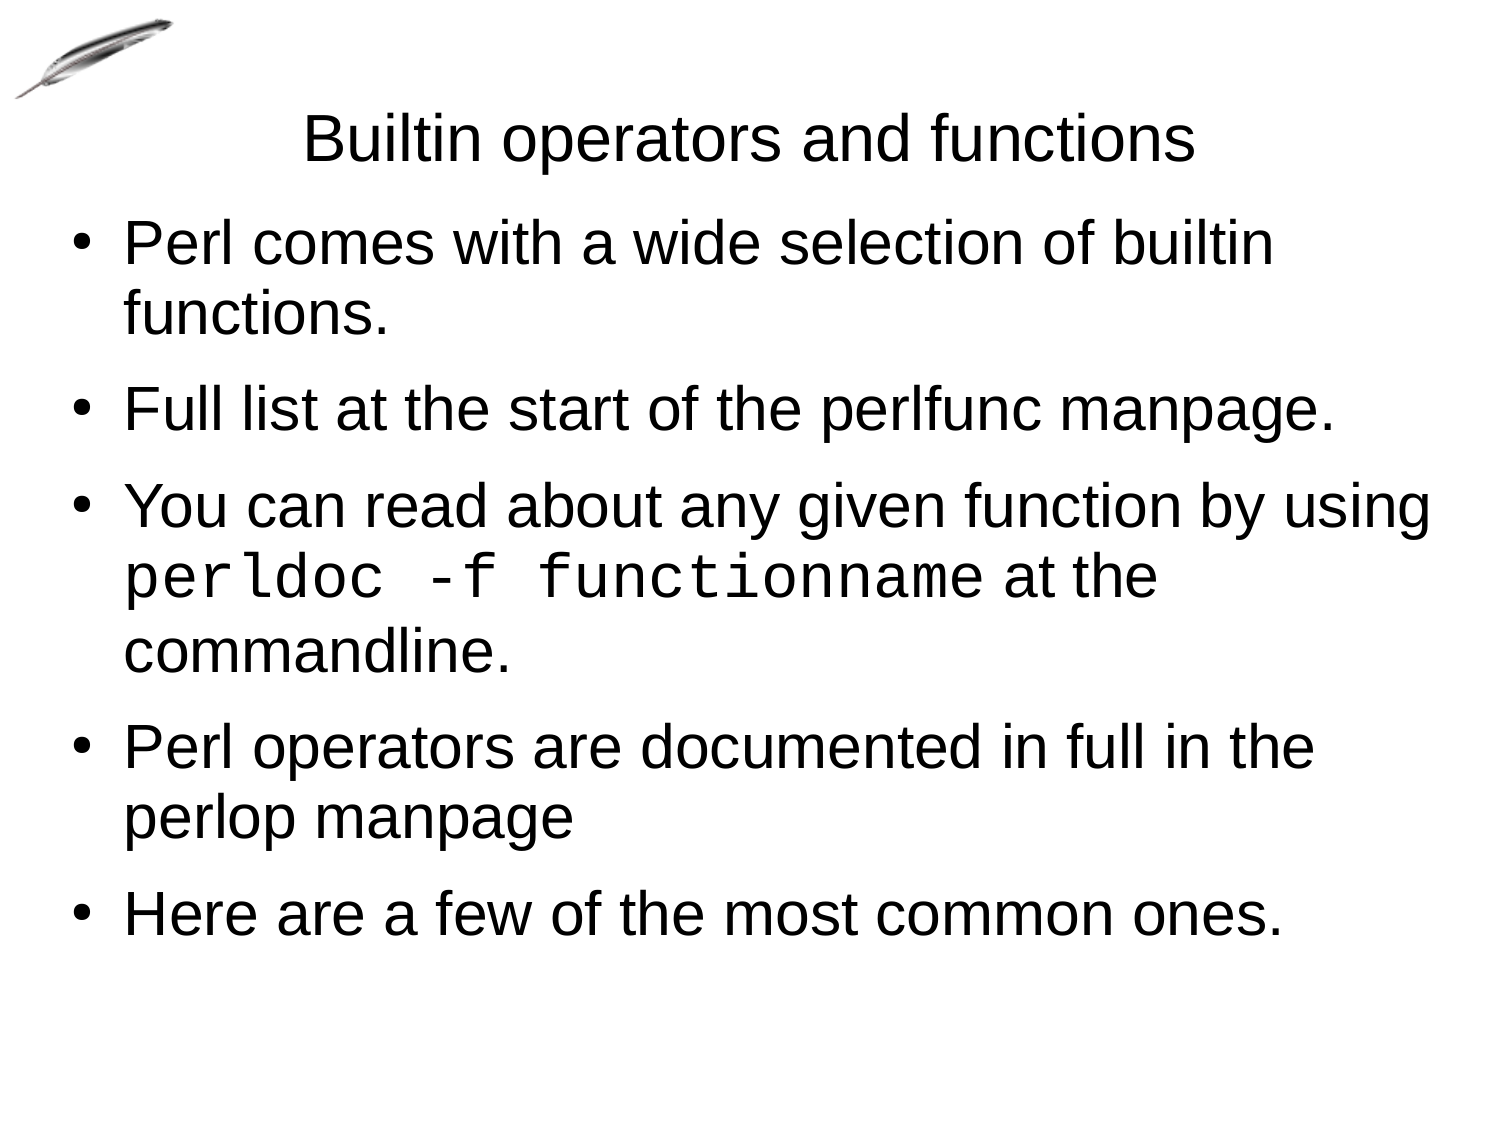

# Builtin operators and functions
Perl comes with a wide selection of builtin functions.
Full list at the start of the perlfunc manpage.
You can read about any given function by using perldoc -f functionname at the commandline.
Perl operators are documented in full in the perlop manpage
Here are a few of the most common ones.